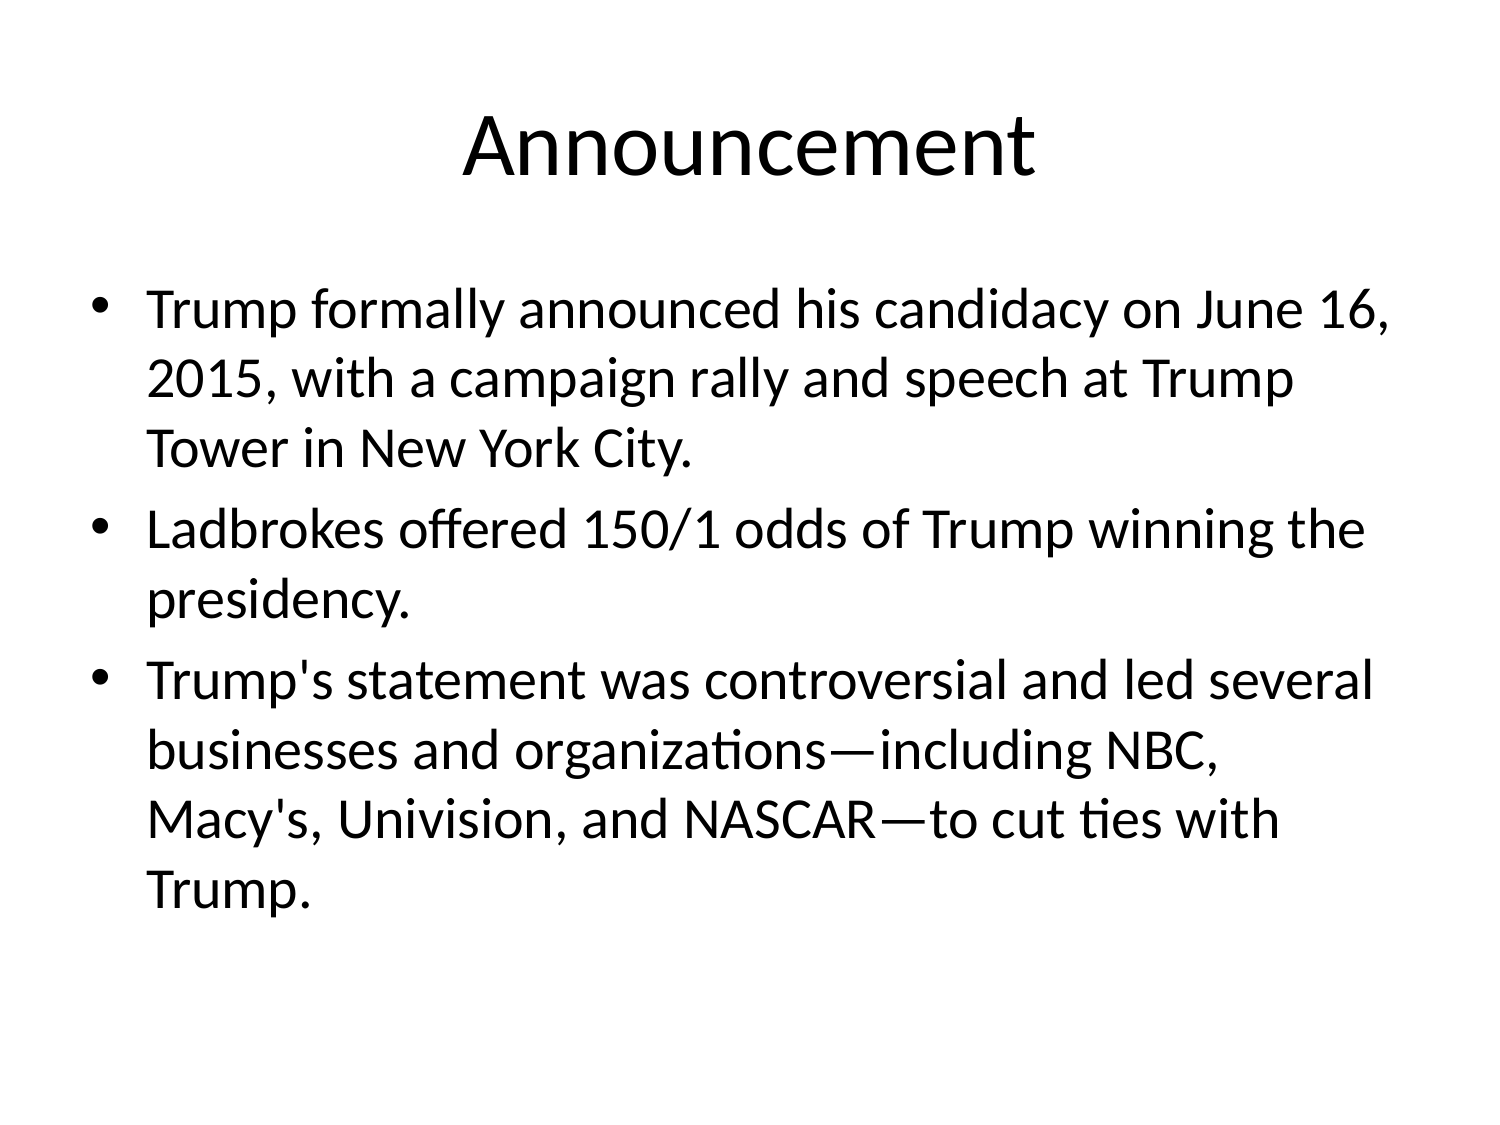

# Announcement
Trump formally announced his candidacy on June 16, 2015, with a campaign rally and speech at Trump Tower in New York City.
Ladbrokes offered 150/1 odds of Trump winning the presidency.
Trump's statement was controversial and led several businesses and organizations—including NBC, Macy's, Univision, and NASCAR—to cut ties with Trump.